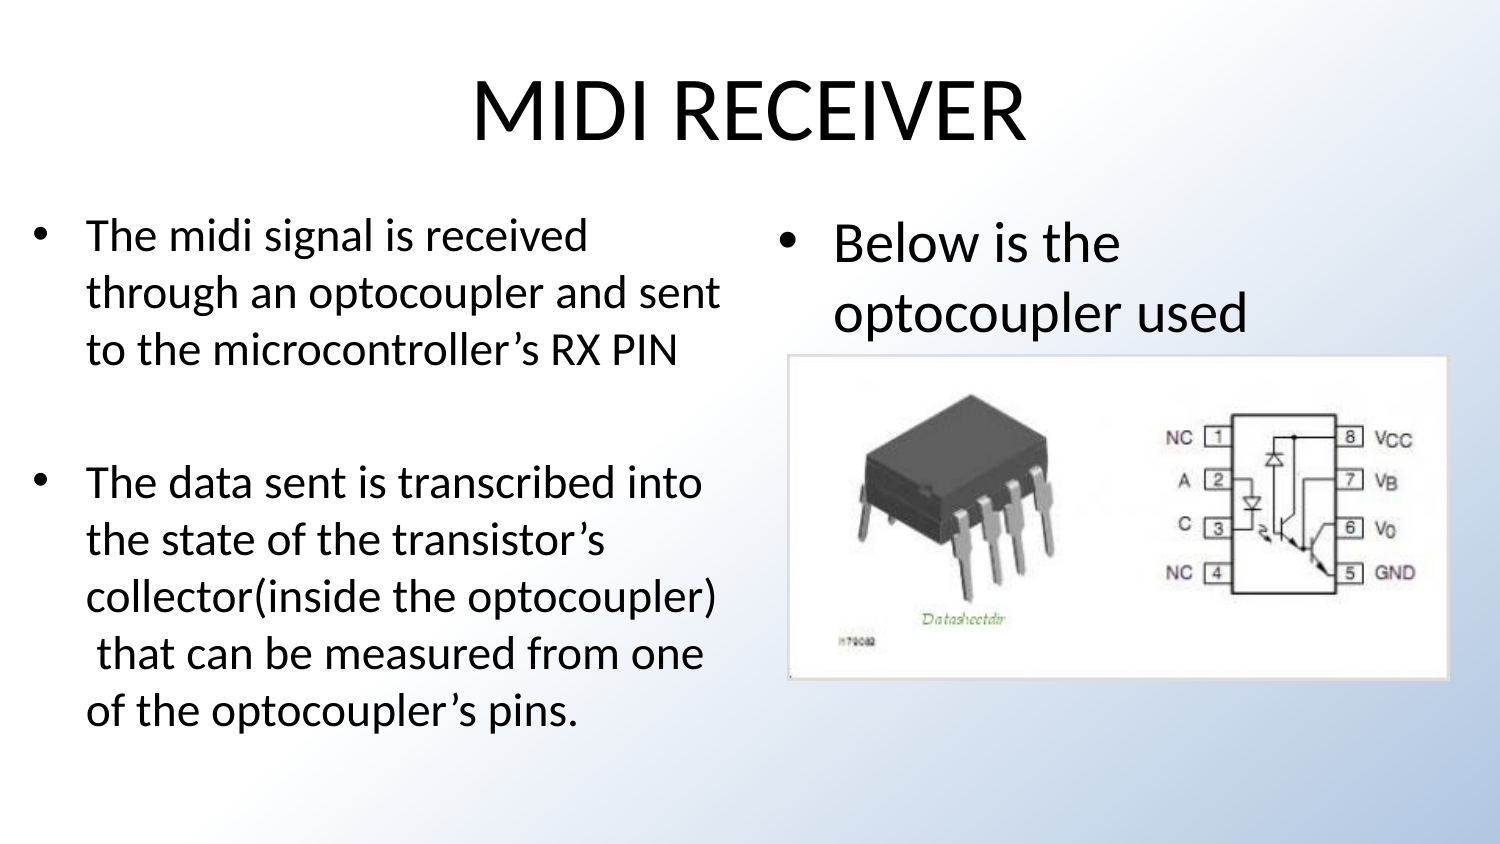

# MIDI RECEIVER
The midi signal is received through an optocoupler and sent to the microcontroller’s RX PIN
The data sent is transcribed into the state of the transistor’s collector(inside the optocoupler) that can be measured from one of the optocoupler’s pins.
Below is the optocoupler used